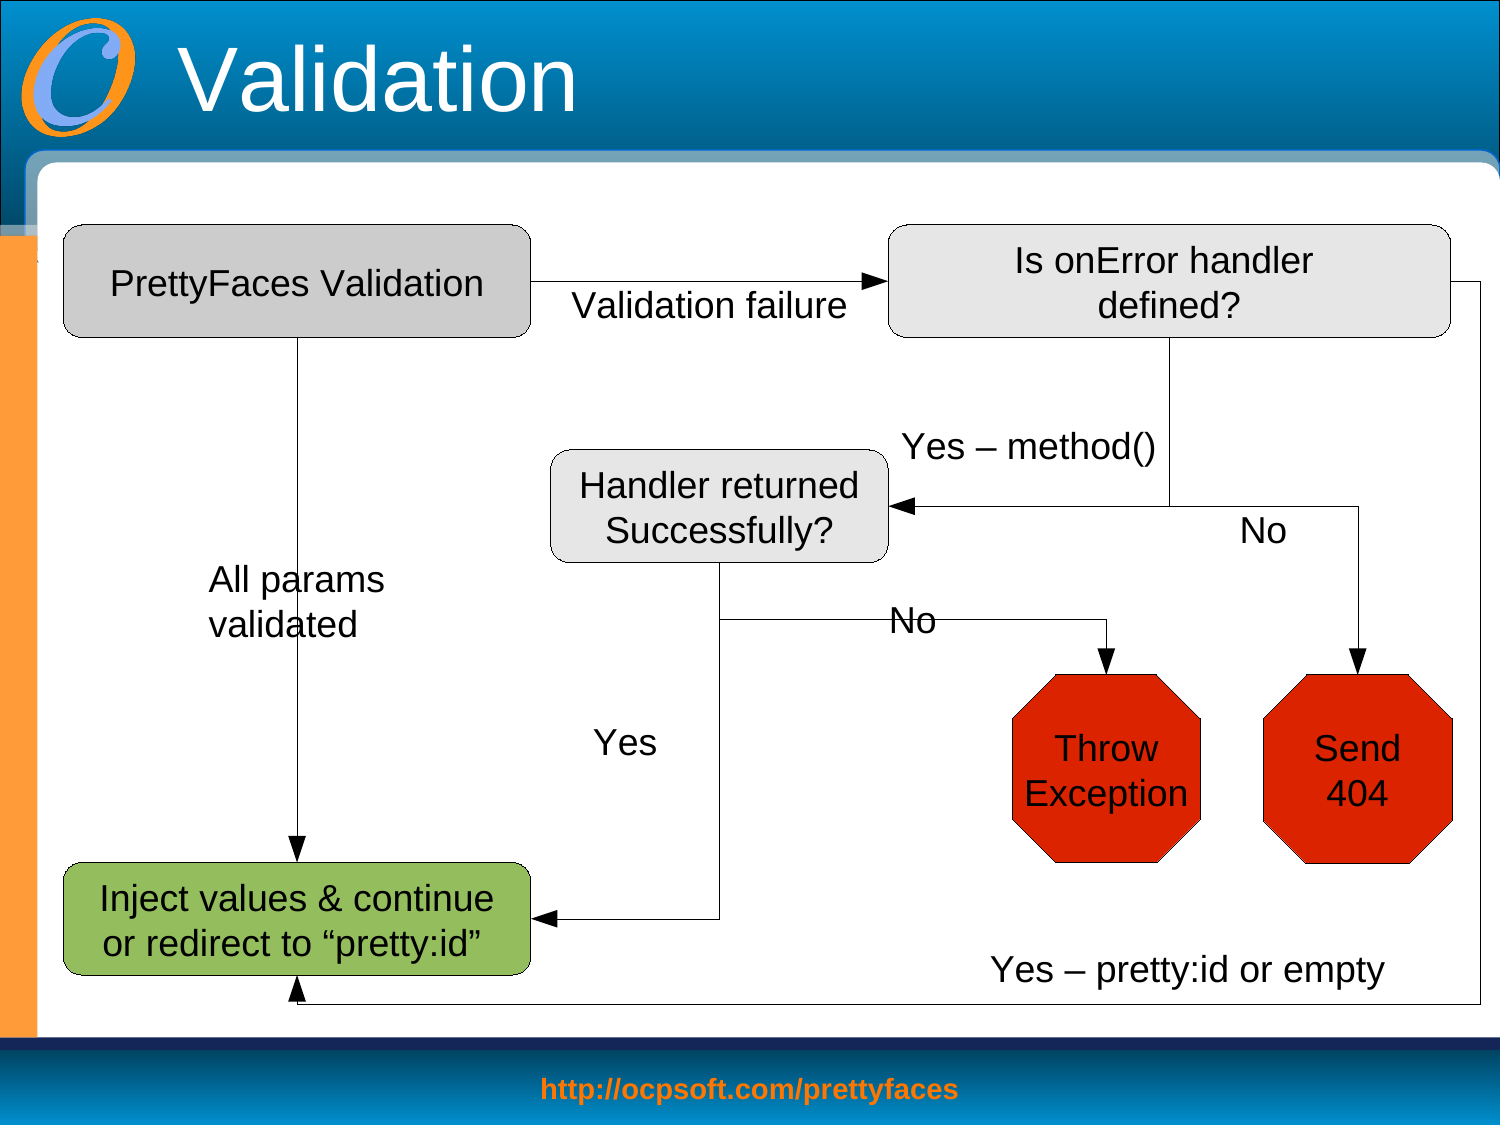

# Validation
PrettyFaces Validation
Is onError handler
defined?
Handler returned
Successfully?
Throw
Exception
Send
404
Inject values & continue
or redirect to “pretty:id”
Yes – pretty:id or empty